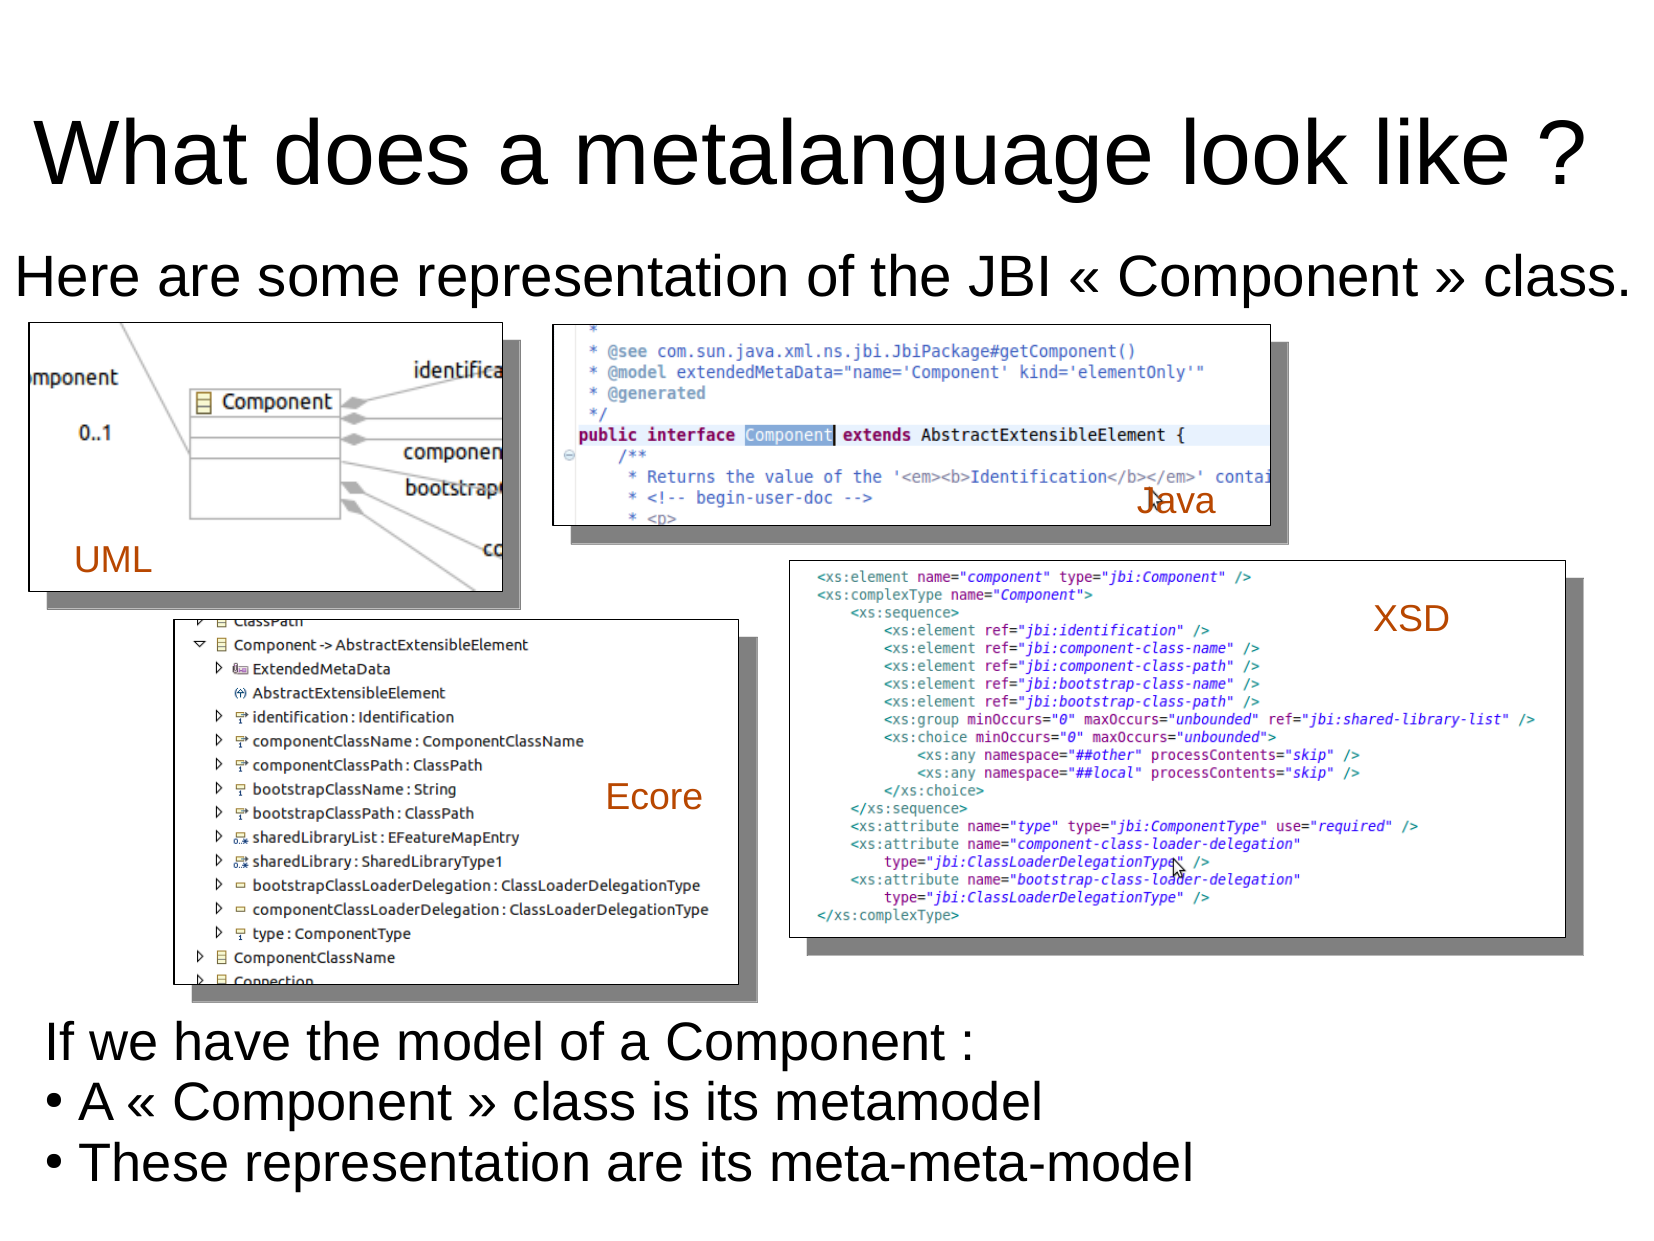

# What does a metalanguage look like ?
Here are some representation of the JBI « Component » class.
Java
UML
XSD
Ecore
If we have the model of a Component :
 A « Component » class is its metamodel
 These representation are its meta-meta-model